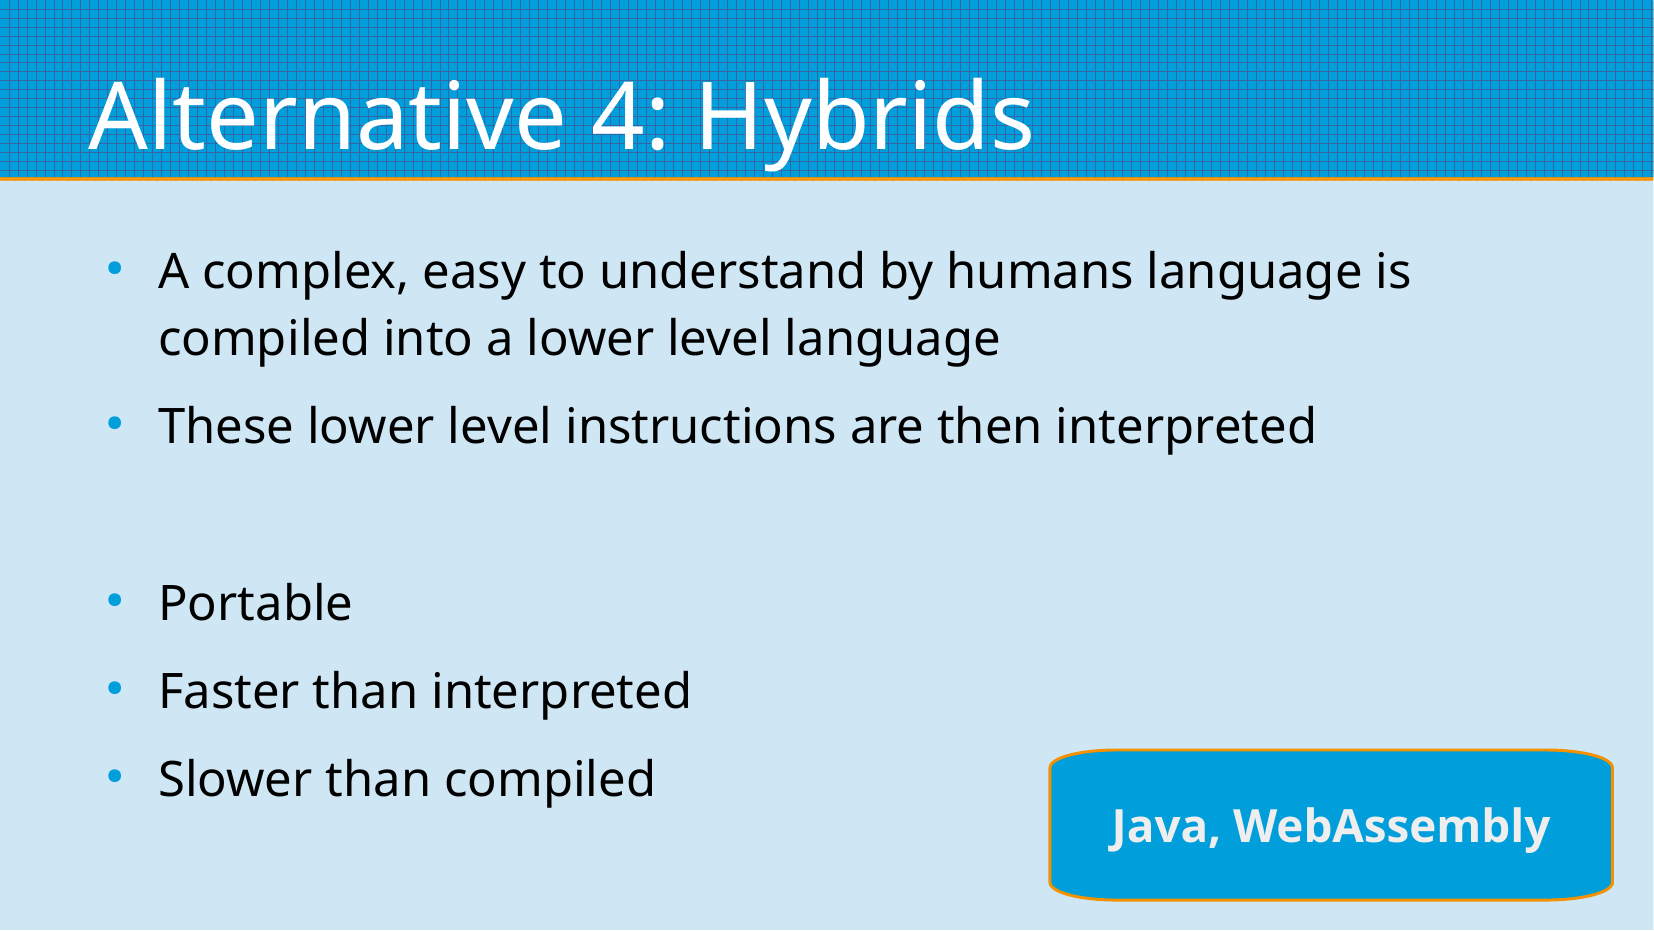

# Alternative 4: Hybrids
A complex, easy to understand by humans language is compiled into a lower level language
These lower level instructions are then interpreted
Portable
Faster than interpreted
Slower than compiled
Java, WebAssembly